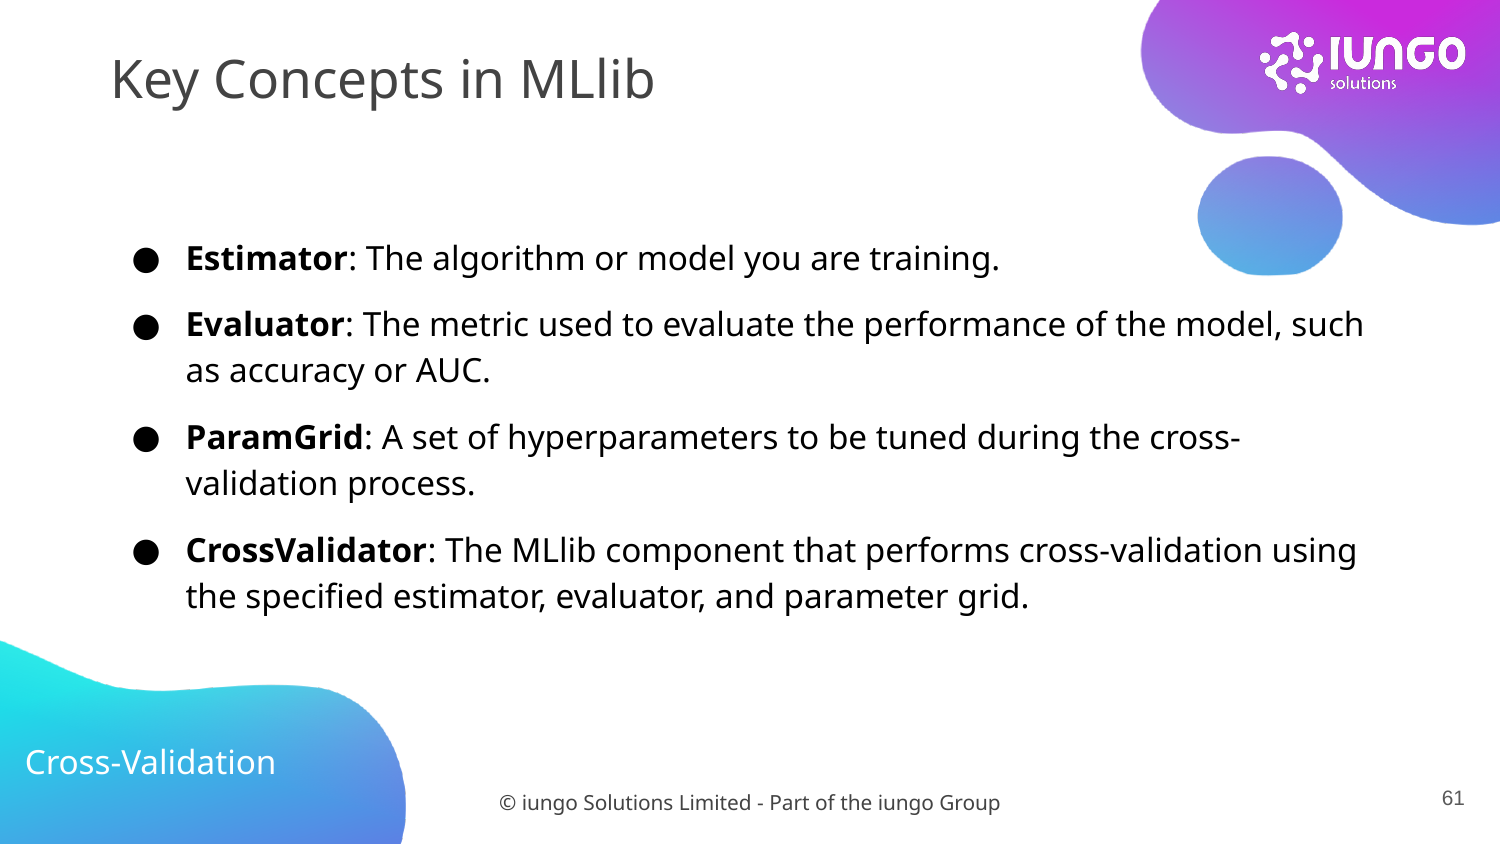

# Key Concepts in MLlib
Estimator: The algorithm or model you are training.
Evaluator: The metric used to evaluate the performance of the model, such as accuracy or AUC.
ParamGrid: A set of hyperparameters to be tuned during the cross-validation process.
CrossValidator: The MLlib component that performs cross-validation using the specified estimator, evaluator, and parameter grid.
Cross-Validation